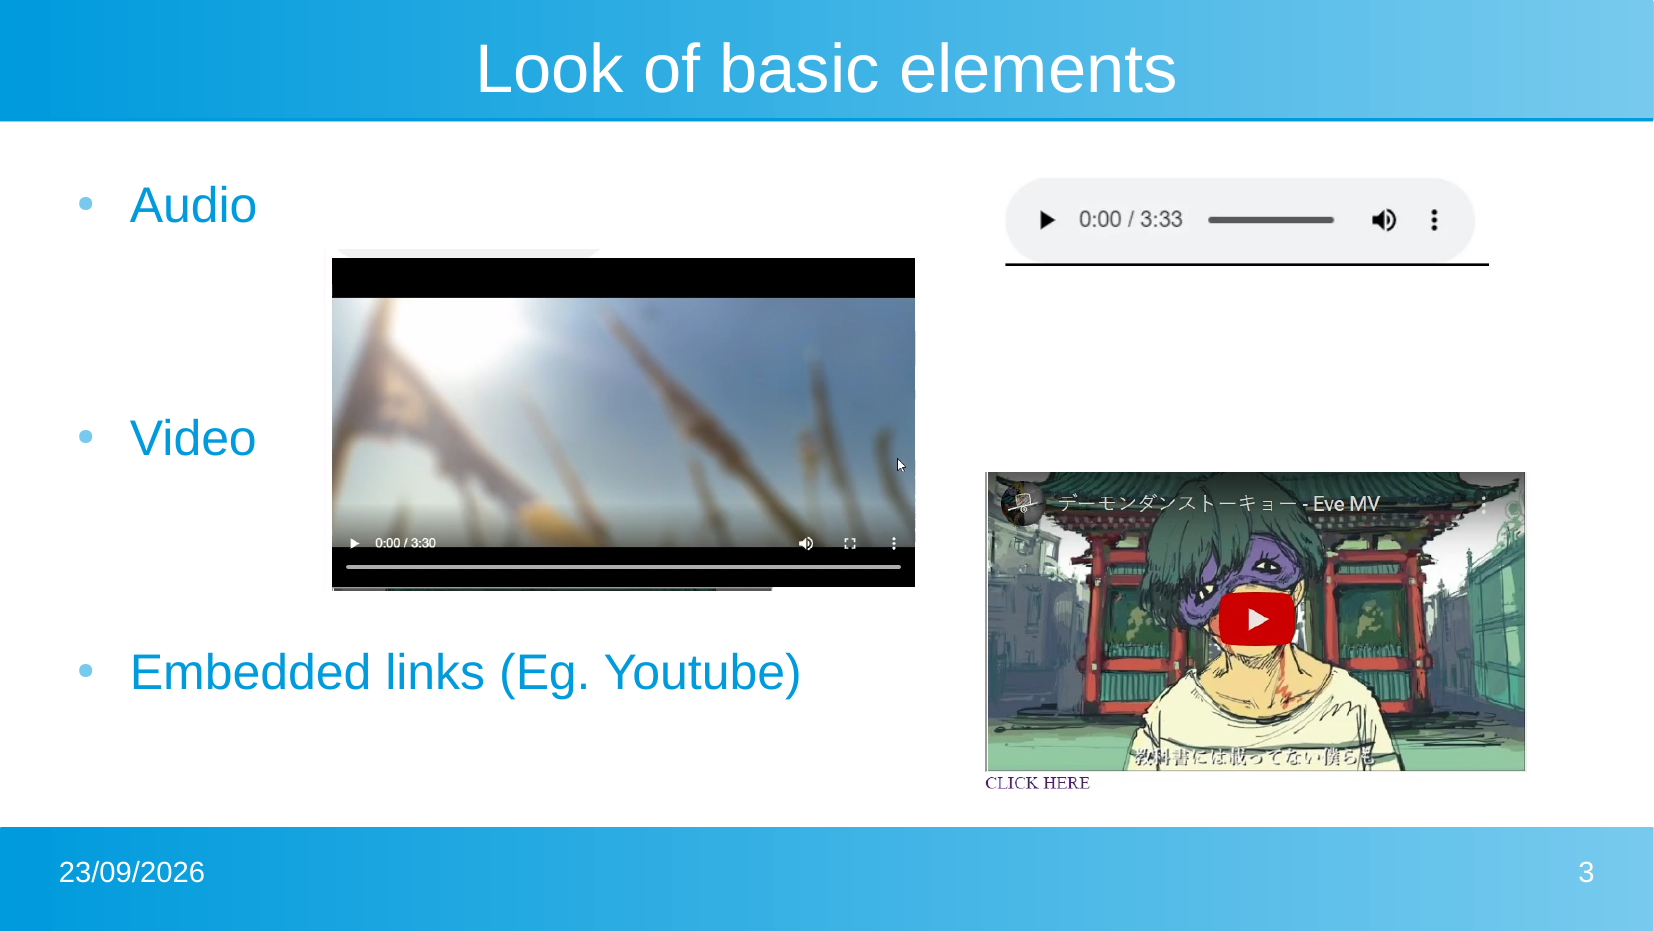

# Look of basic elements
Audio
Video
Embedded links (Eg. Youtube)
3